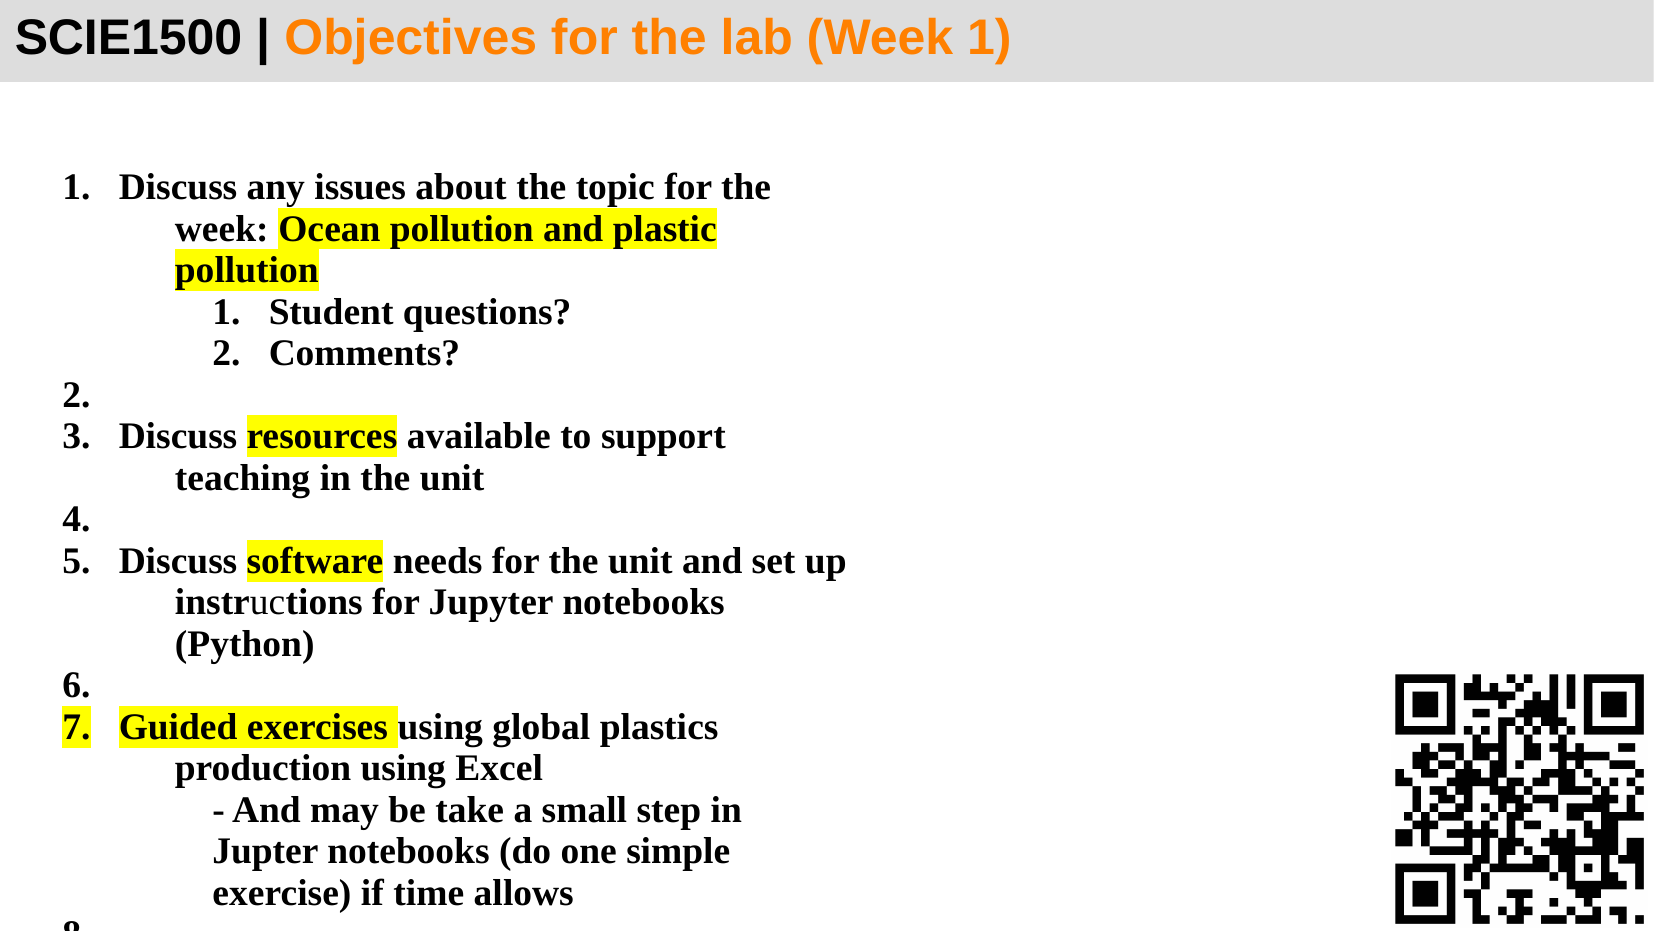

SCIE1500 | Objectives for the lab (Week 1)
Discuss any issues about the topic for the week: Ocean pollution and plastic pollution
Student questions?
Comments?
Discuss resources available to support teaching in the unit
Discuss software needs for the unit and set up instructions for Jupyter notebooks (Python)
Guided exercises using global plastics production using Excel
- And may be take a small step in Jupter notebooks (do one simple exercise) if time allows